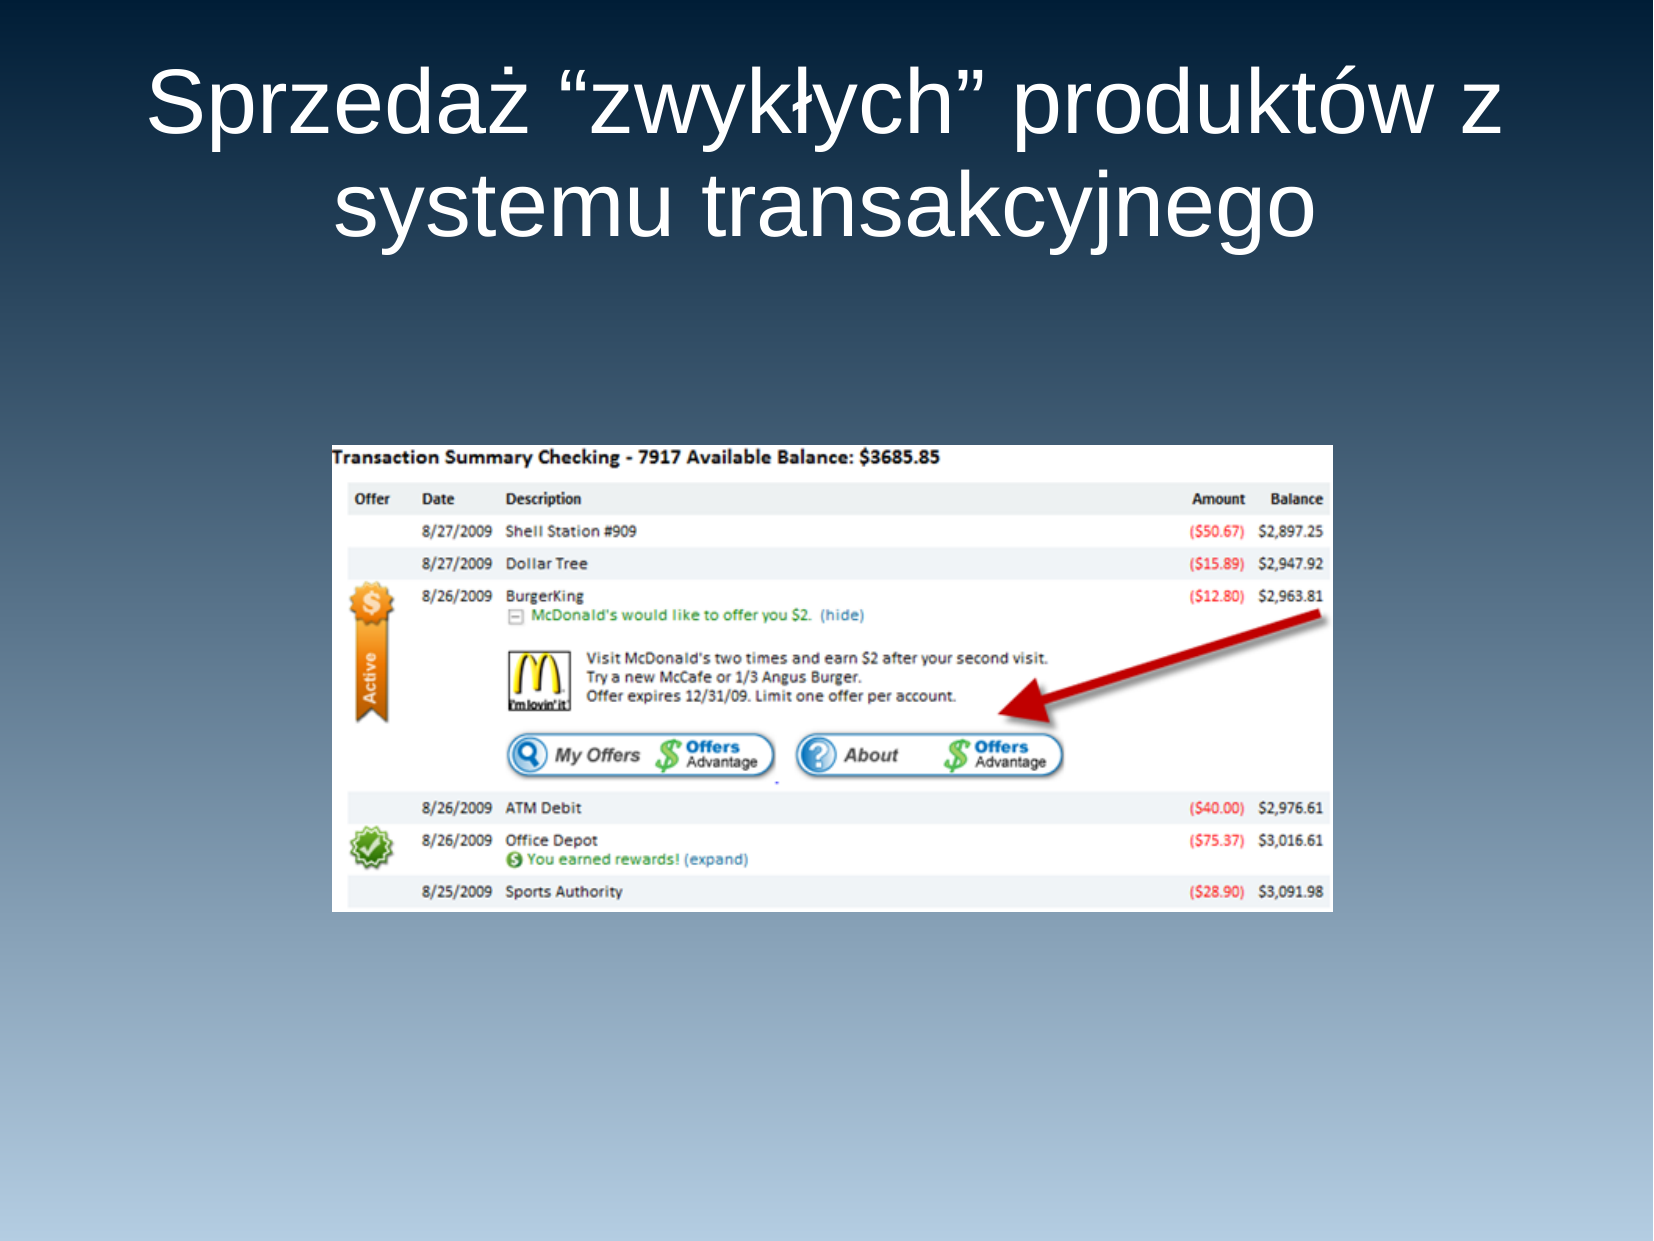

# Sprzedaż “zwykłych” produktów z systemu transakcyjnego